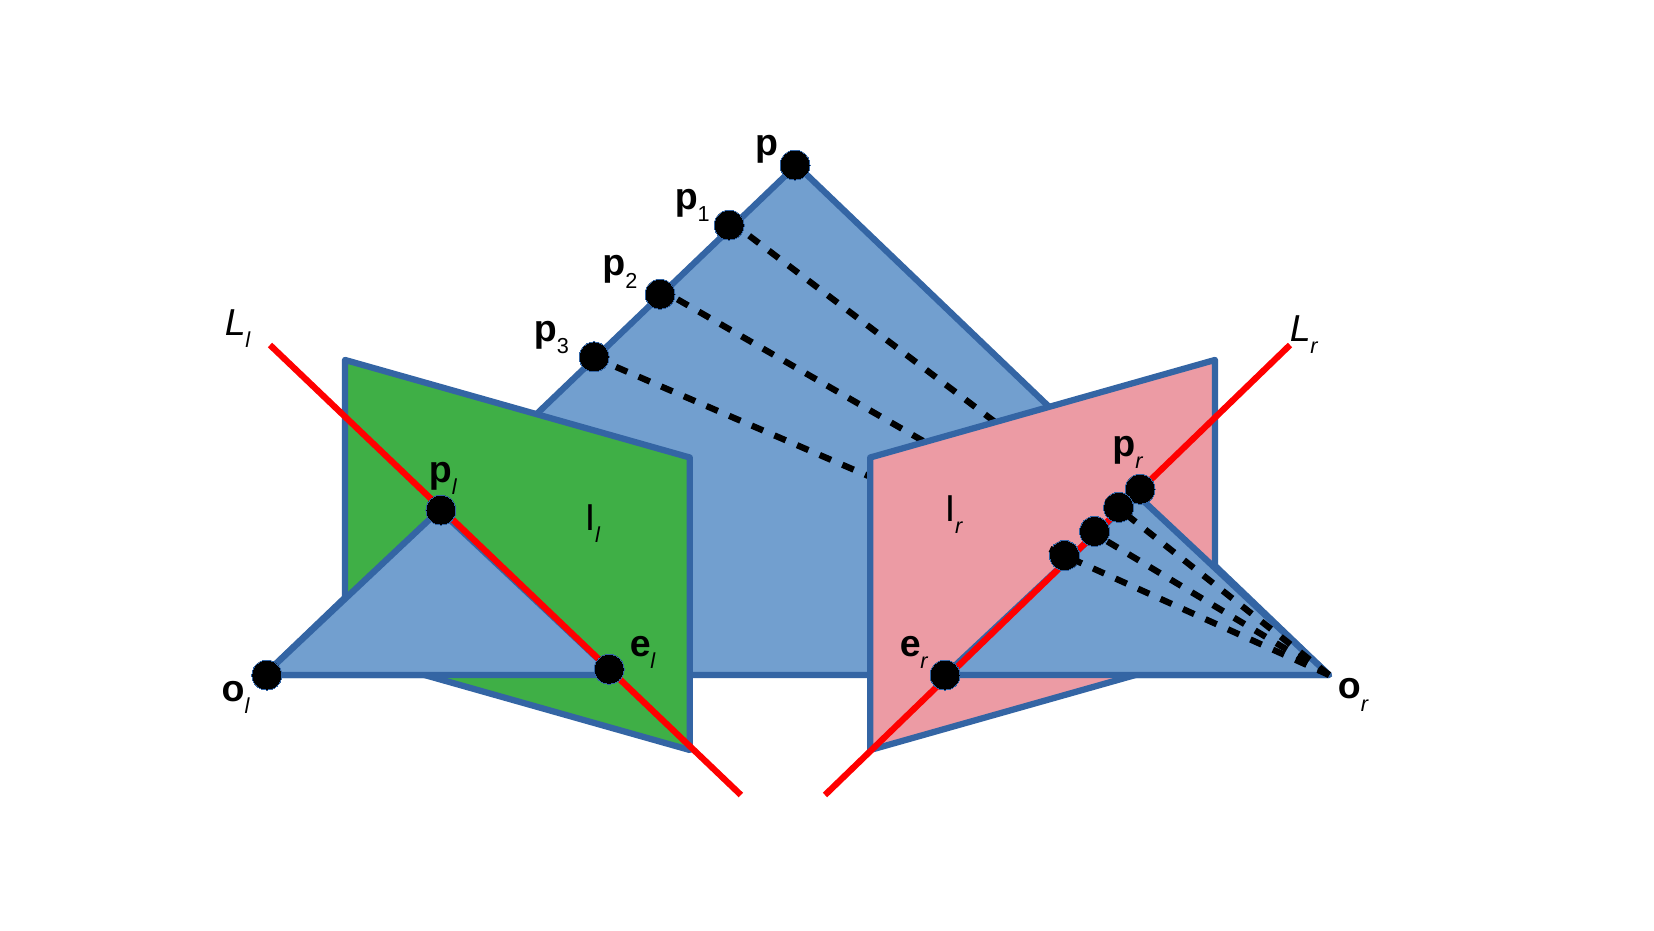

p
p1
p2
Ll
Lr
p3
pr
pl
Ir
Il
er
el
or
ol